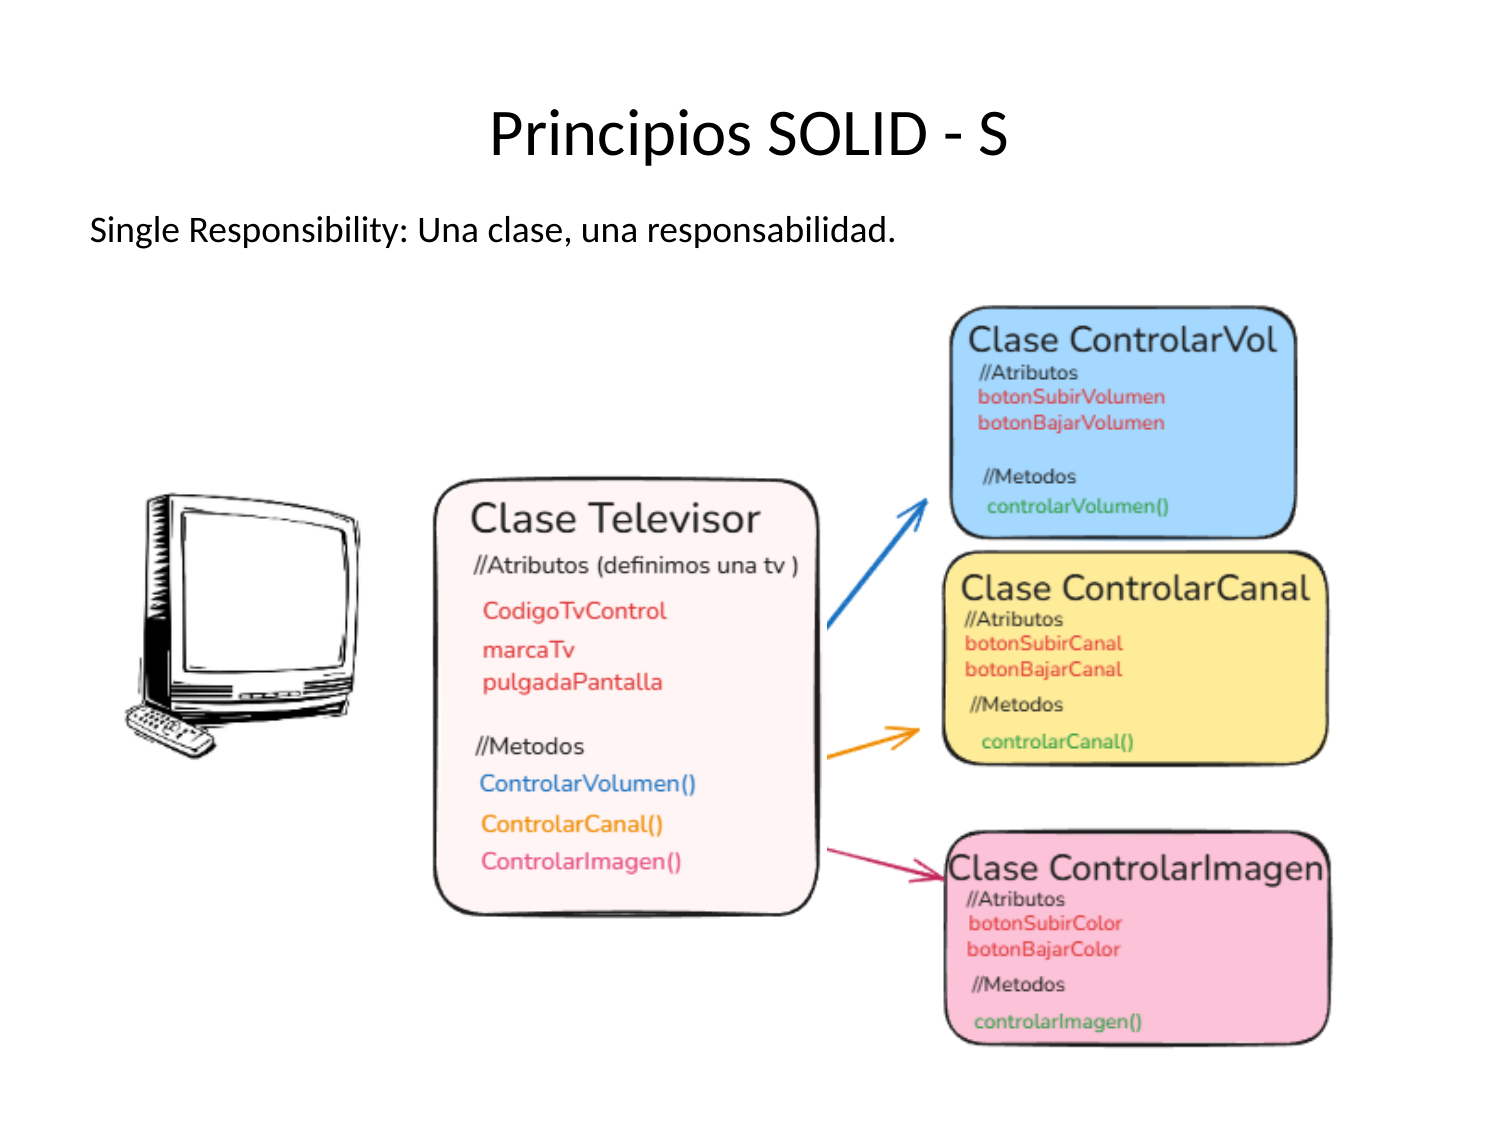

# Principios SOLID - S
Single Responsibility: Una clase, una responsabilidad.